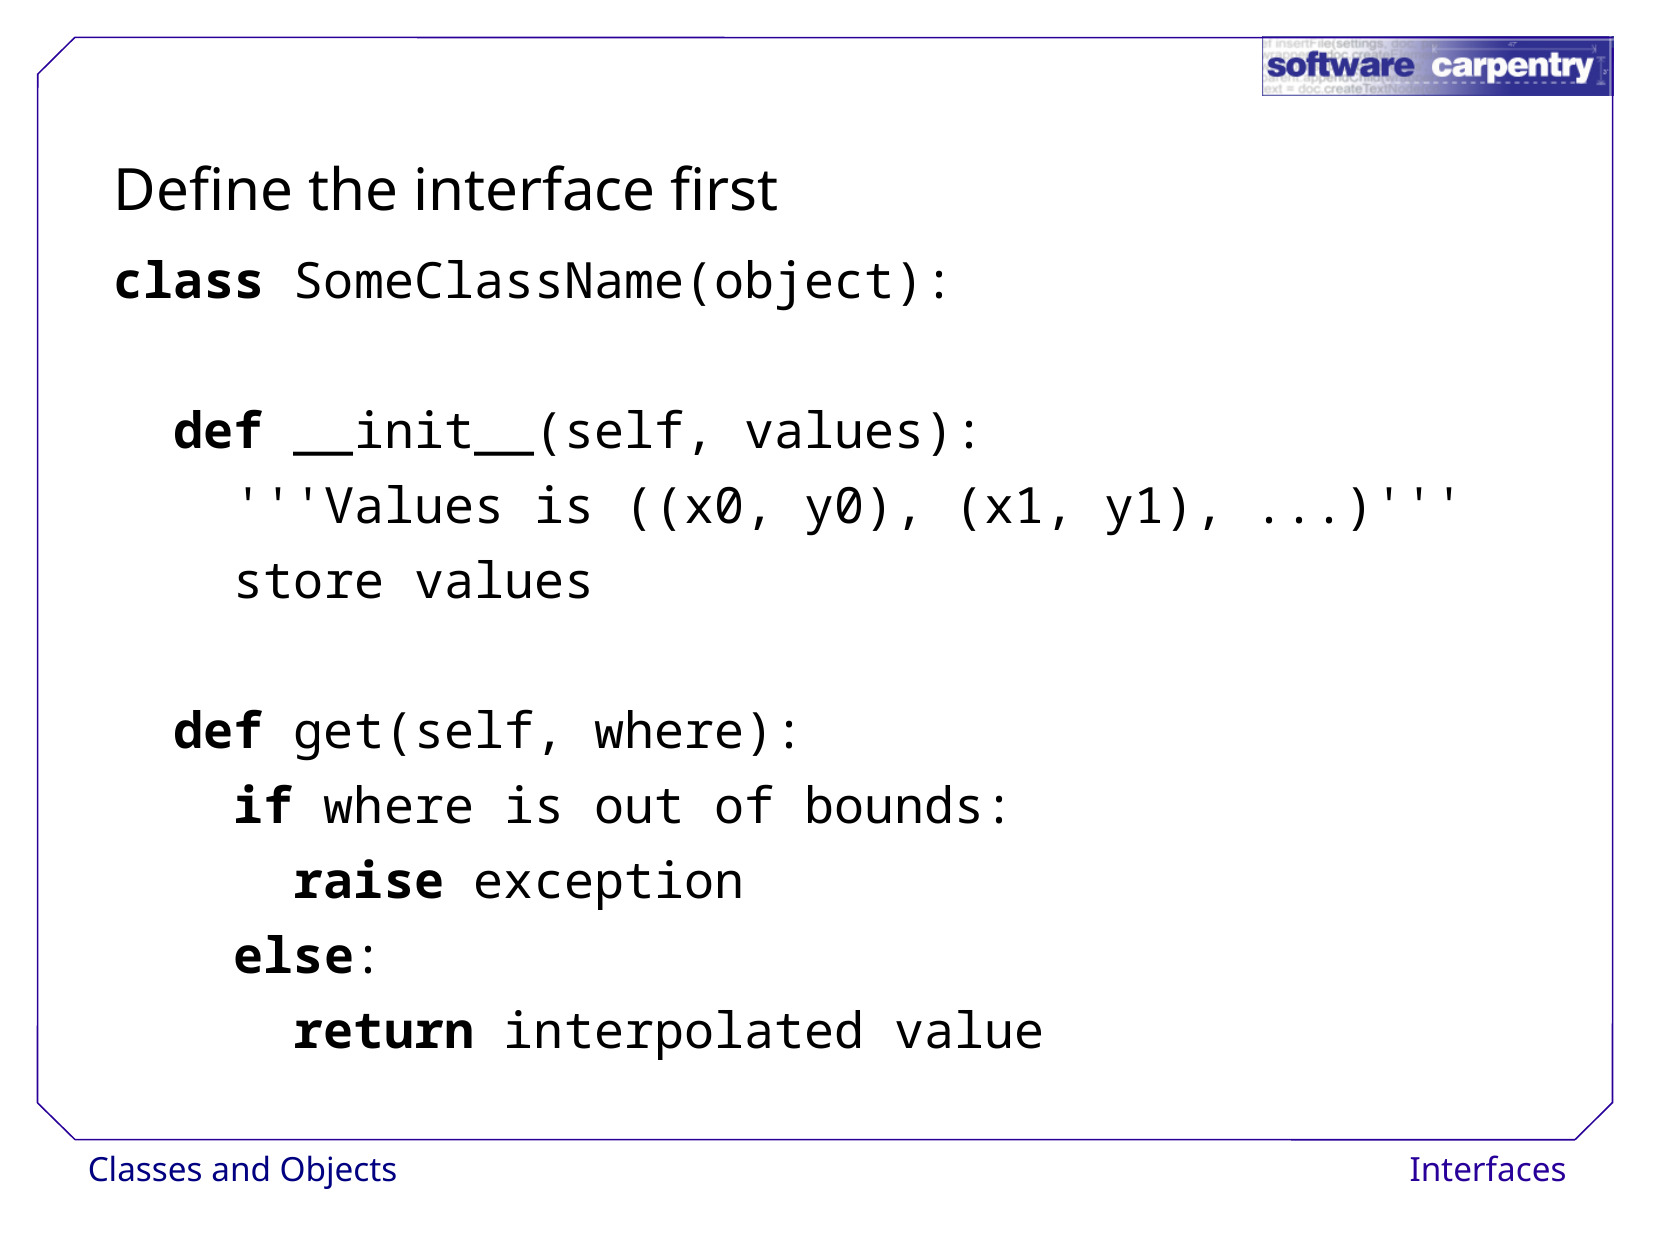

Define the interface first
class SomeClassName(object):
 def __init__(self, values):
 '''Values is ((x0, y0), (x1, y1), ...)'''
 store values
 def get(self, where):
 if where is out of bounds:
 raise exception
 else:
 return interpolated value